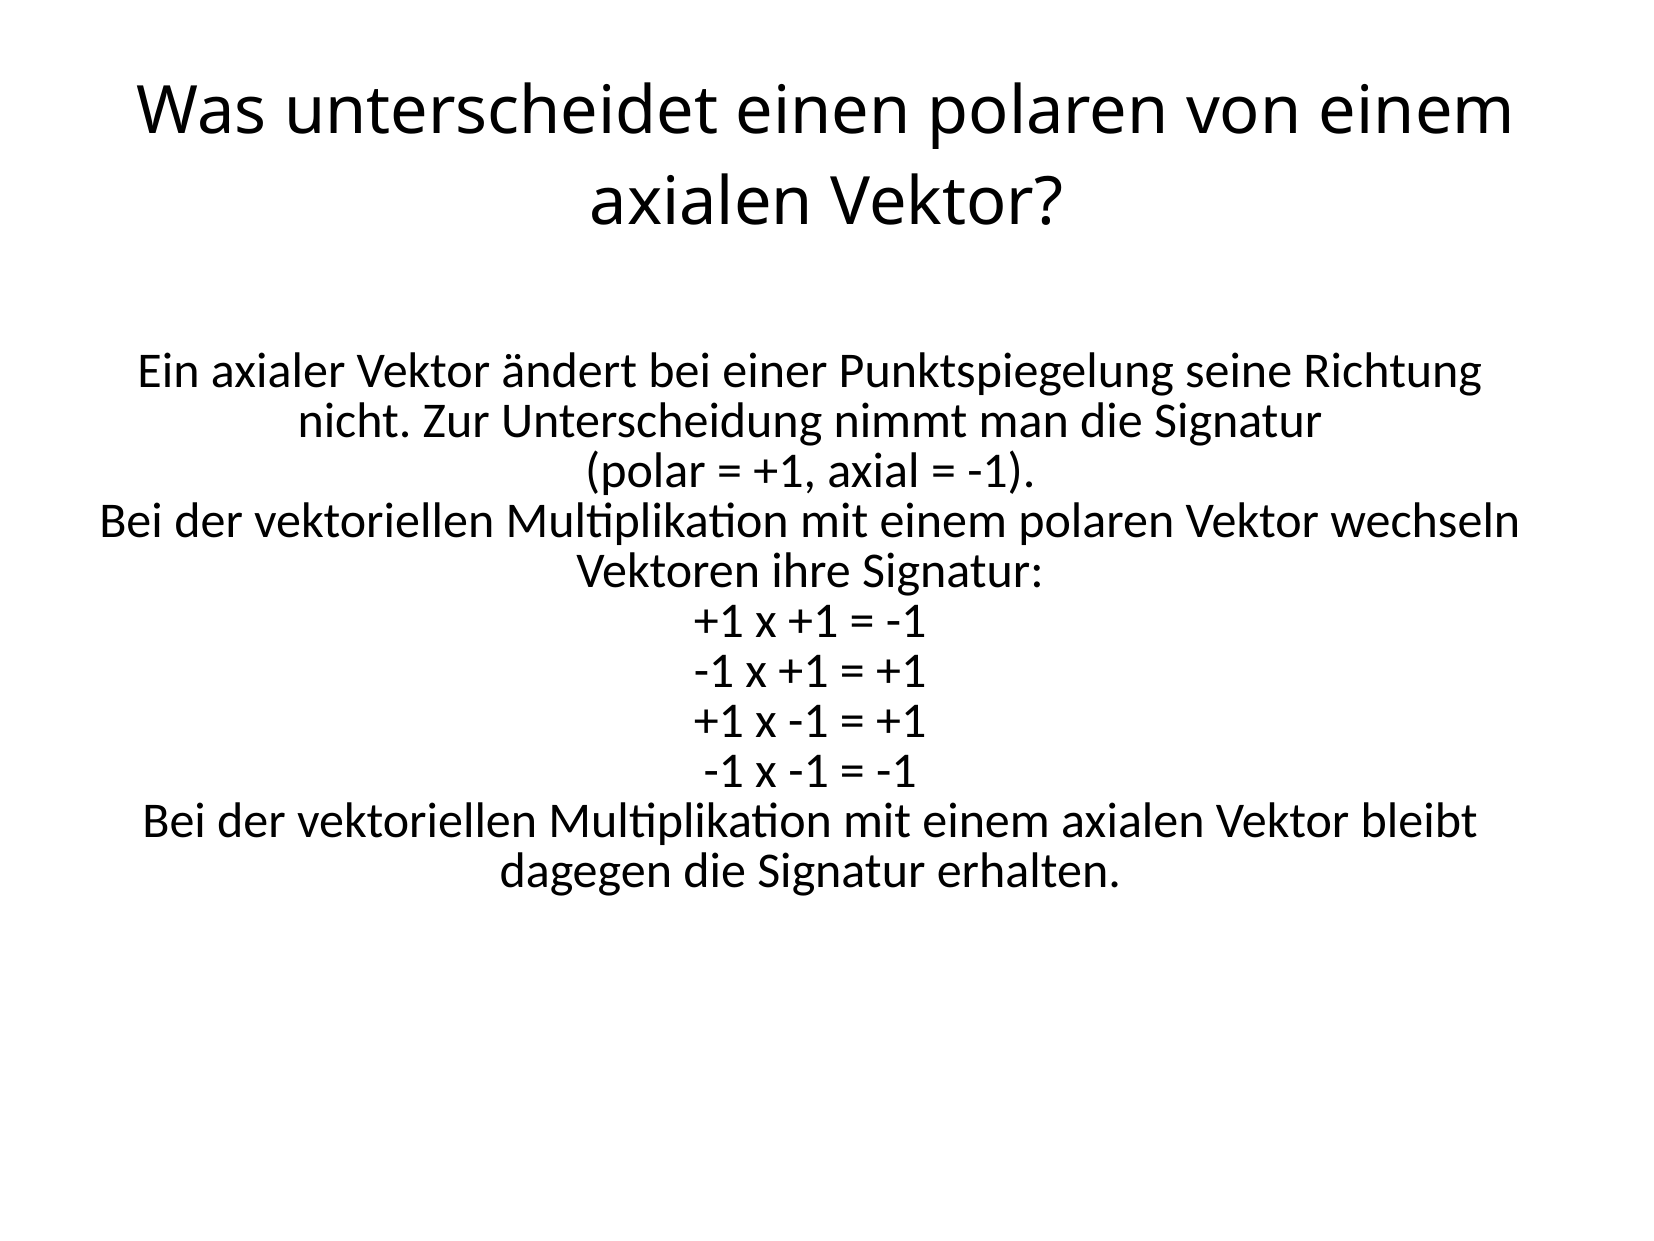

# Was unterscheidet einen polaren von einem axialen Vektor?
Ein axialer Vektor ändert bei einer Punktspiegelung seine Richtung nicht. Zur Unterscheidung nimmt man die Signatur
(polar = +1, axial = -1).
Bei der vektoriellen Multiplikation mit einem polaren Vektor wechseln Vektoren ihre Signatur:
+1 x +1 = -1
-1 x +1 = +1
+1 x -1 = +1
-1 x -1 = -1
Bei der vektoriellen Multiplikation mit einem axialen Vektor bleibt dagegen die Signatur erhalten.